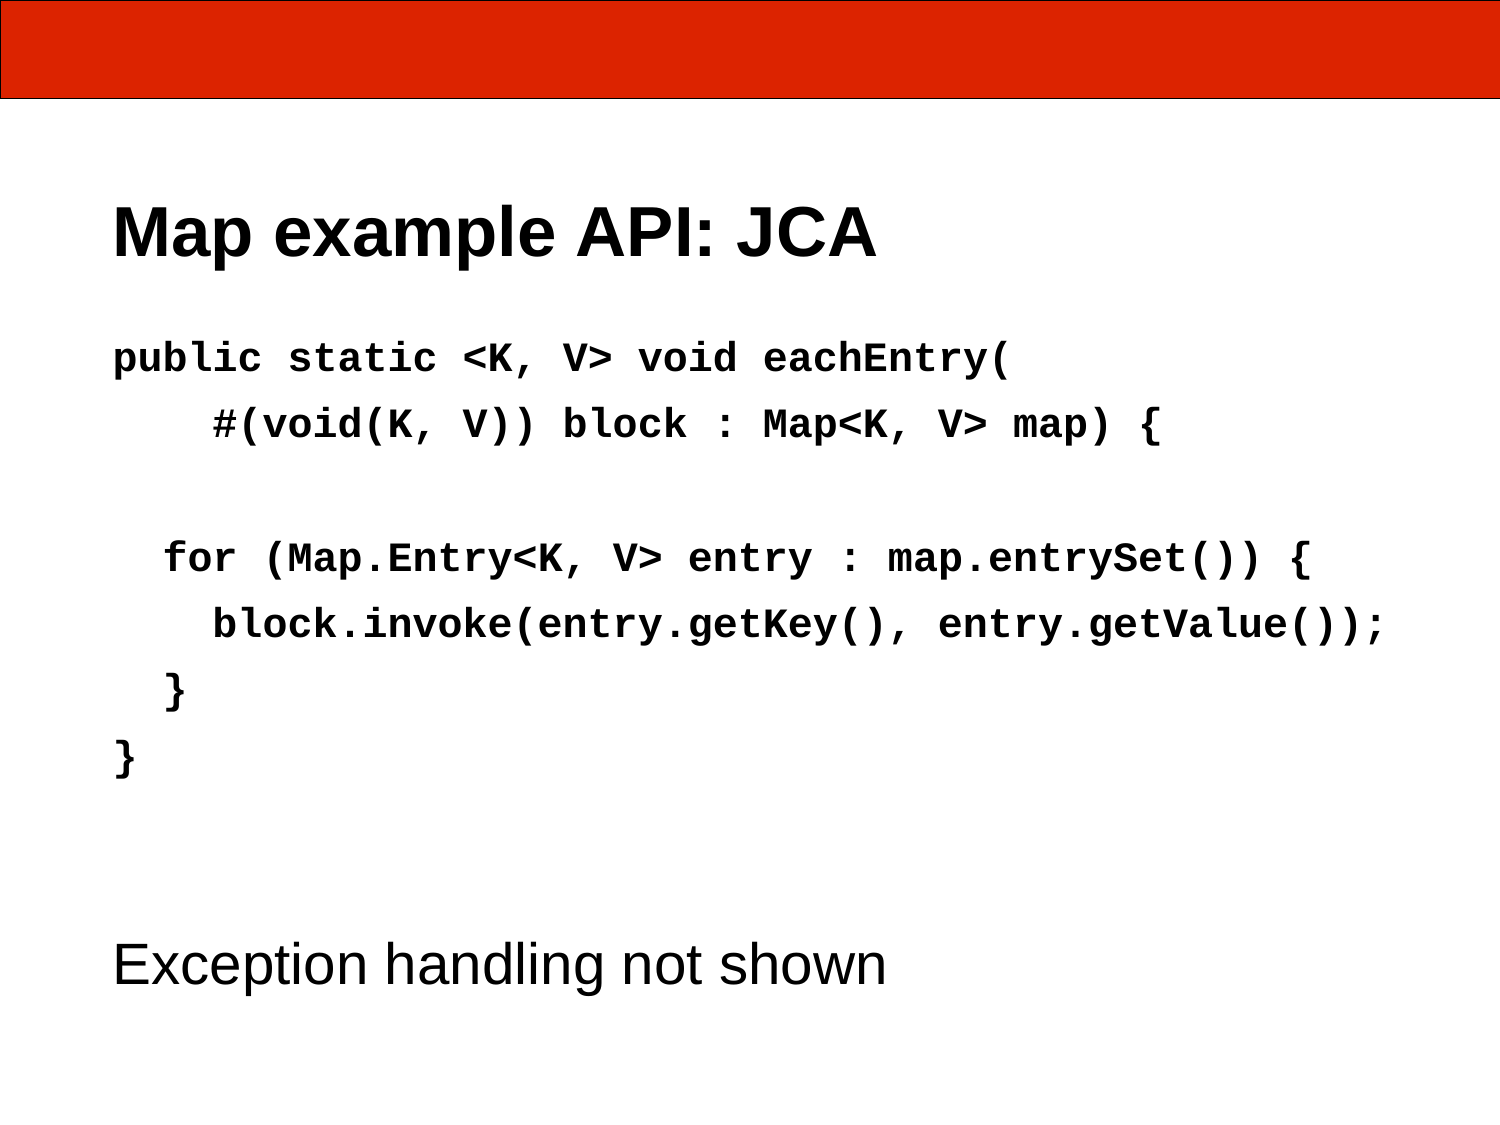

# Map example API: JCA
public static <K, V> void eachEntry(
 #(void(K, V)) block : Map<K, V> map) {
 for (Map.Entry<K, V> entry : map.entrySet()) {
 block.invoke(entry.getKey(), entry.getValue());
 }
}
Exception handling not shown